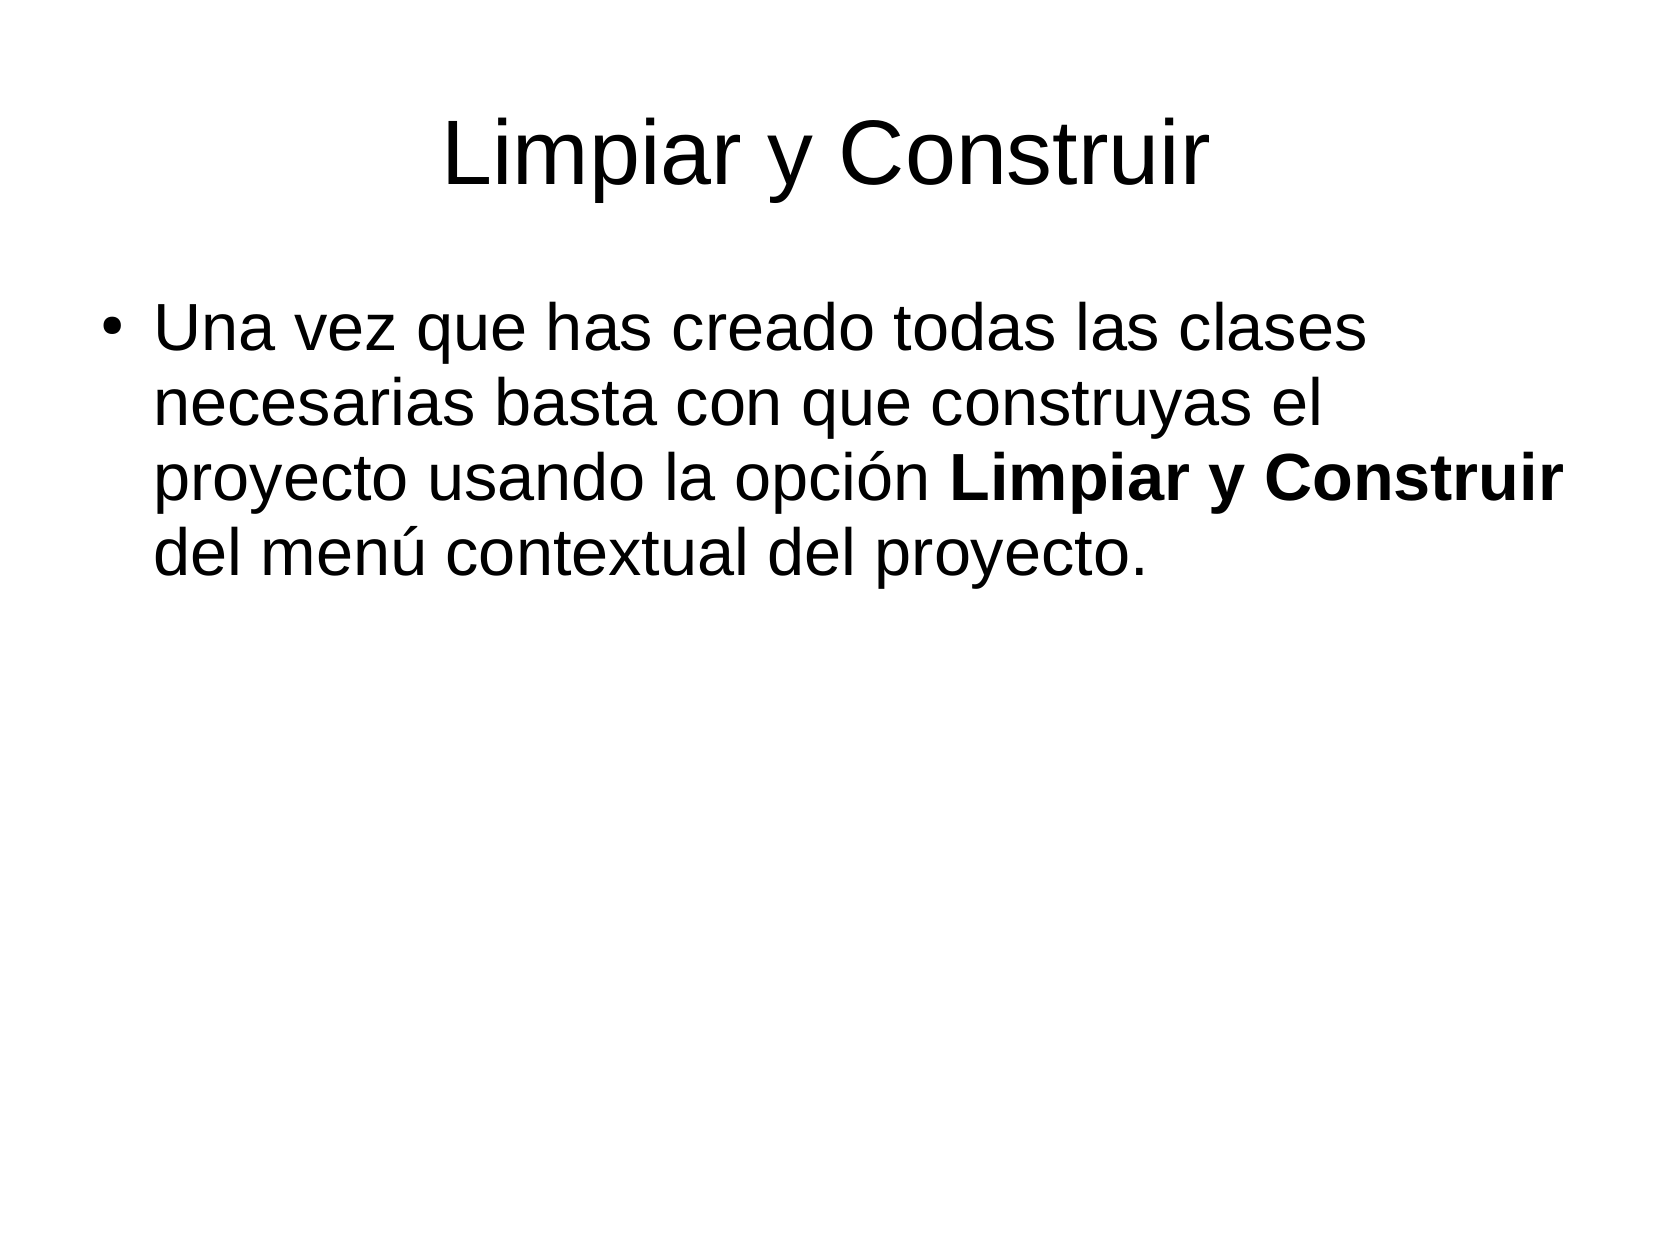

# Limpiar y Construir
Una vez que has creado todas las clases necesarias basta con que construyas el proyecto usando la opción Limpiar y Construir del menú contextual del proyecto.